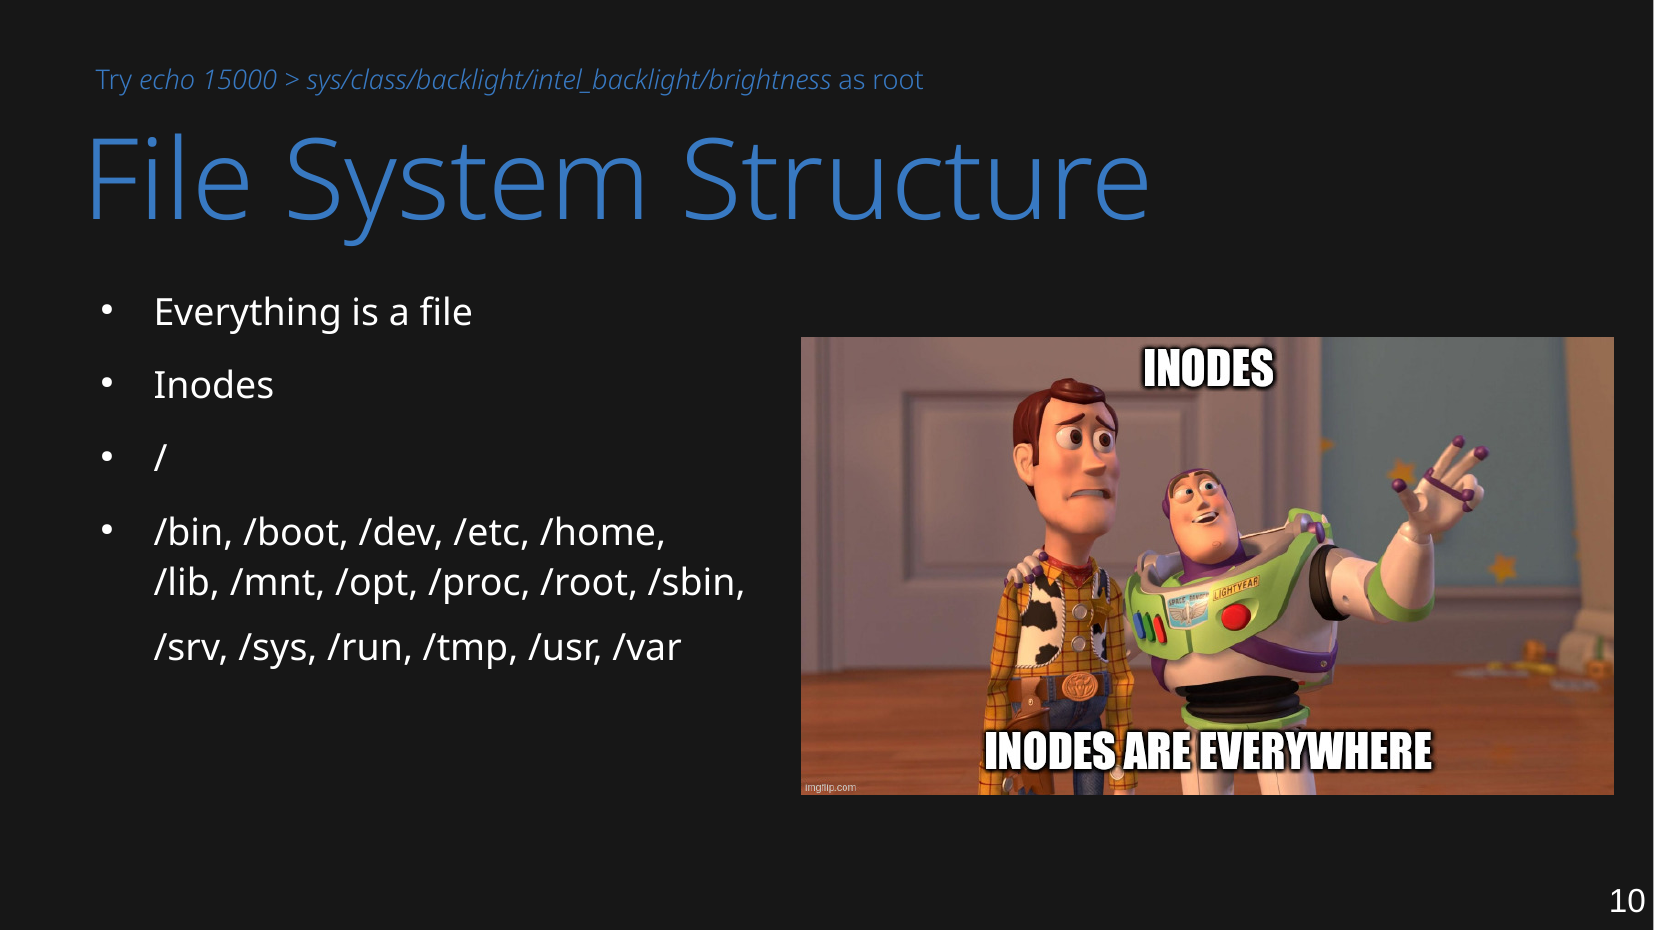

# File System Structure
Try echo 15000 > sys/class/backlight/intel_backlight/brightness as root
Everything is a file
Inodes
/
/bin, /boot, /dev, /etc, /home, /lib, /mnt, /opt, /proc, /root, /sbin, /srv, /sys, /run, /tmp, /usr, /var